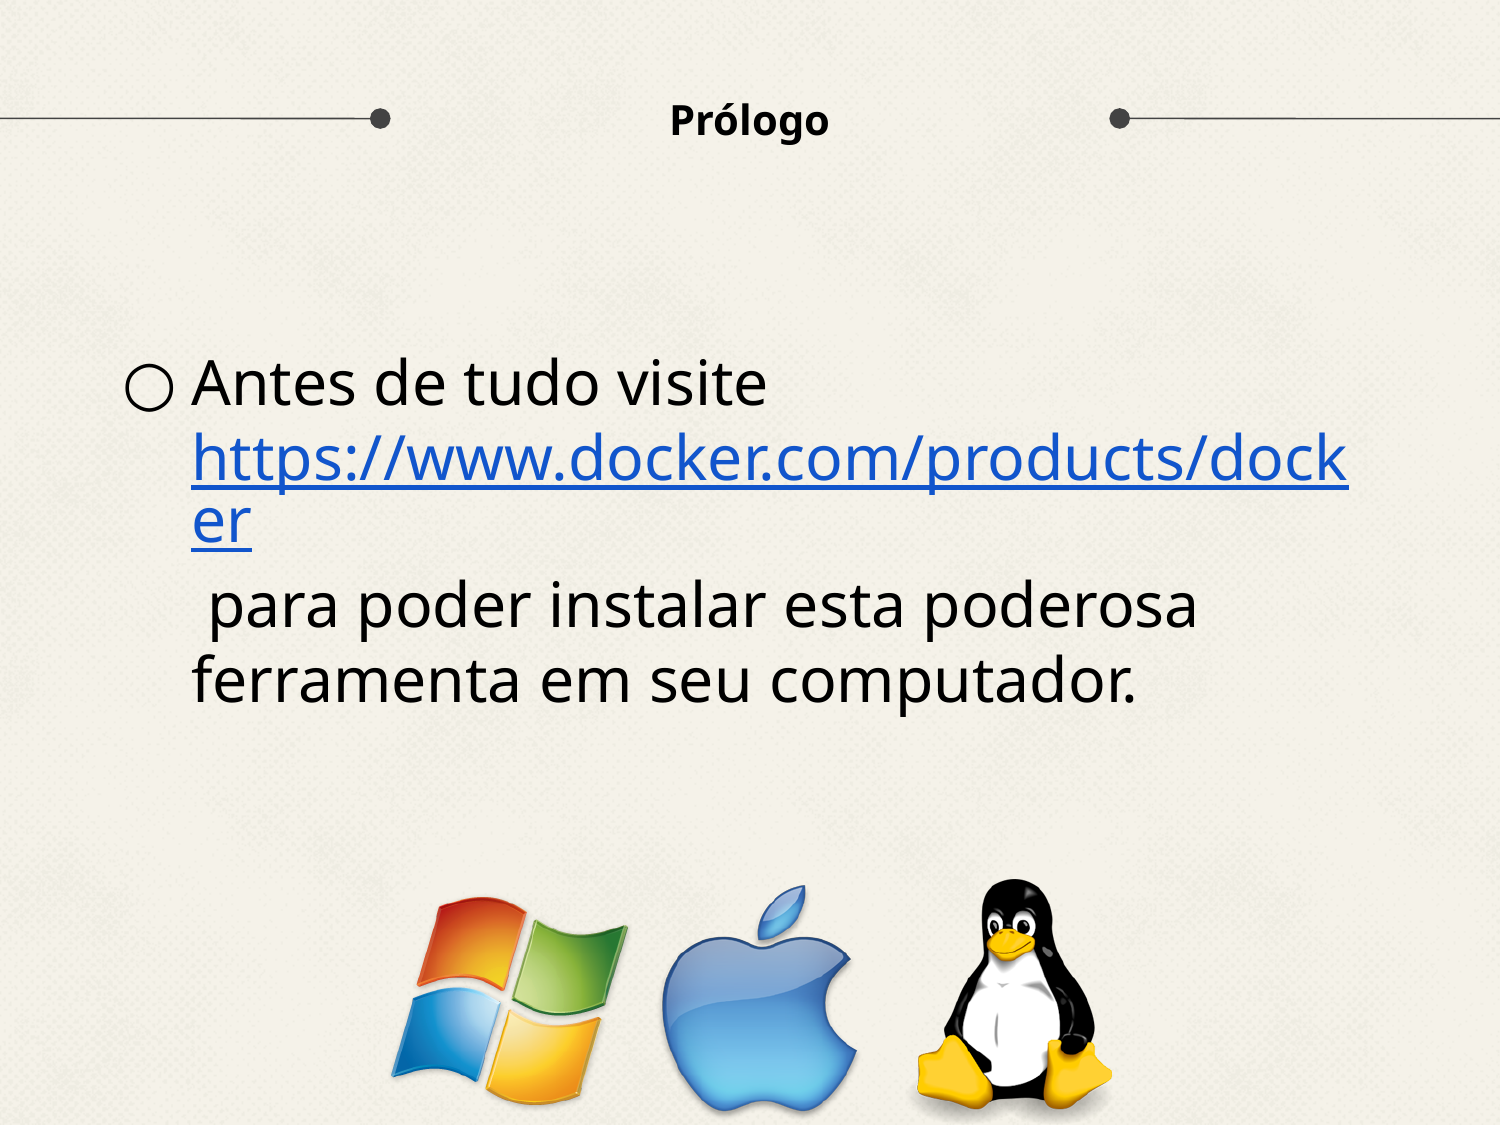

# Prólogo
Antes de tudo visite https://www.docker.com/products/docker para poder instalar esta poderosa ferramenta em seu computador.